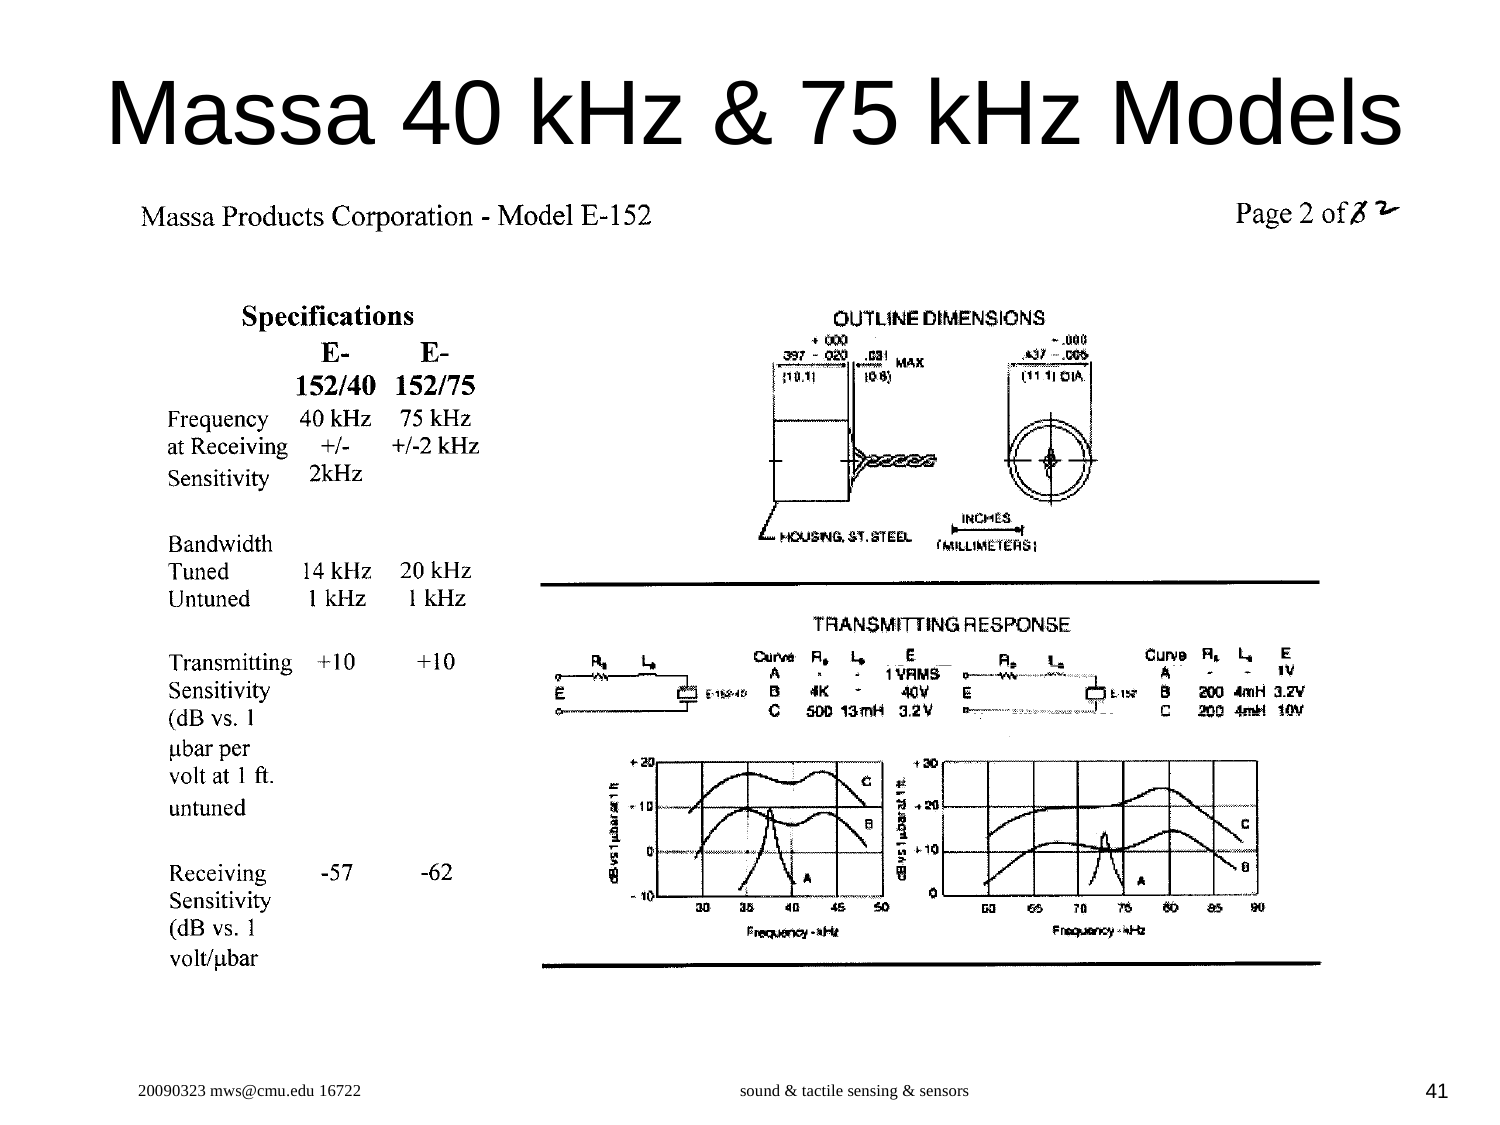

# Massa 40 kHz & 75 kHz Models
41
20090323 mws@cmu.edu 16722
sound & tactile sensing & sensors